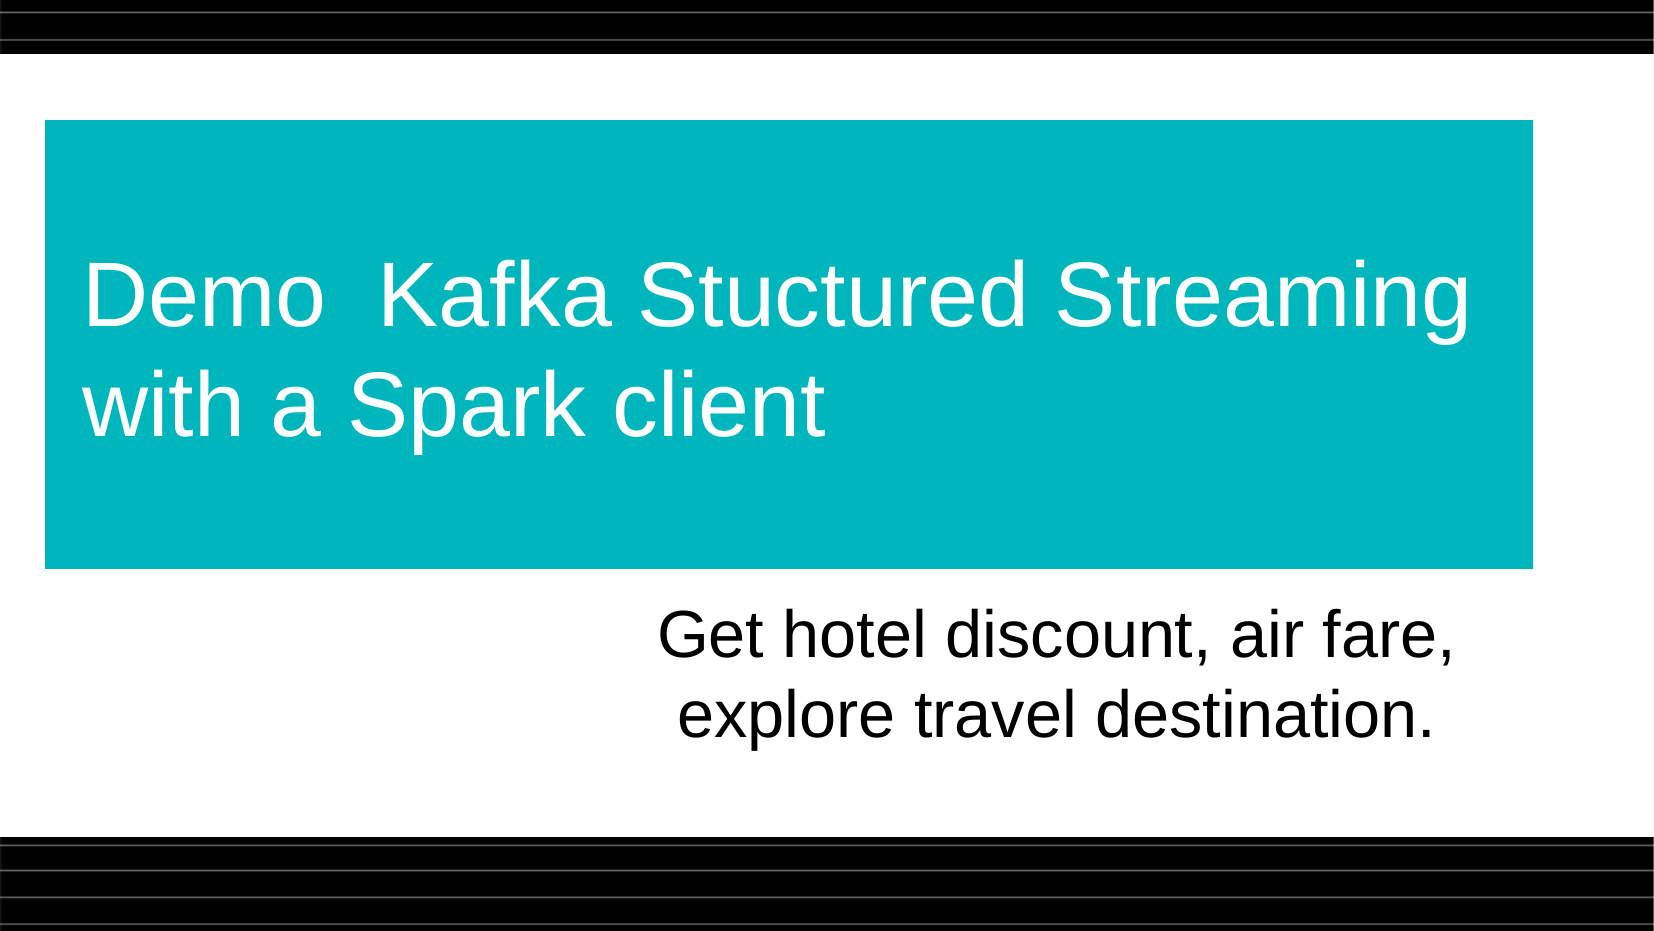

# Demo Kafka Stuctured Streaming with a Spark client
Get hotel discount, air fare, explore travel destination.